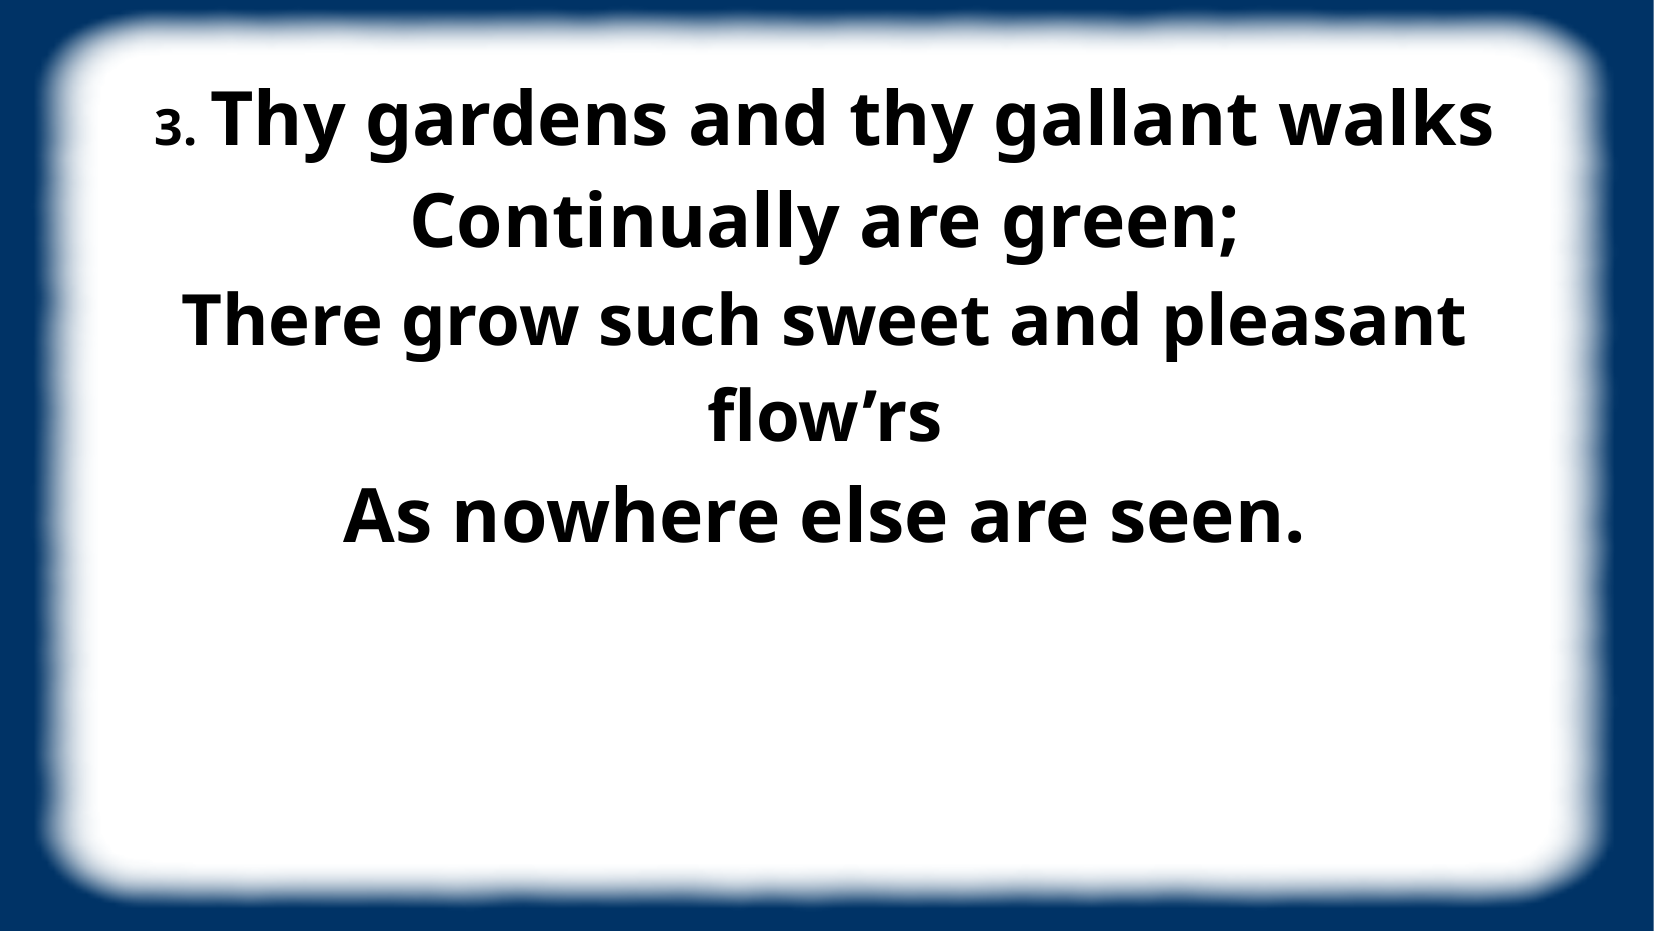

3. Thy gardens and thy gallant walks
Continually are green;
There grow such sweet and pleasant flow’rs
As nowhere else are seen.